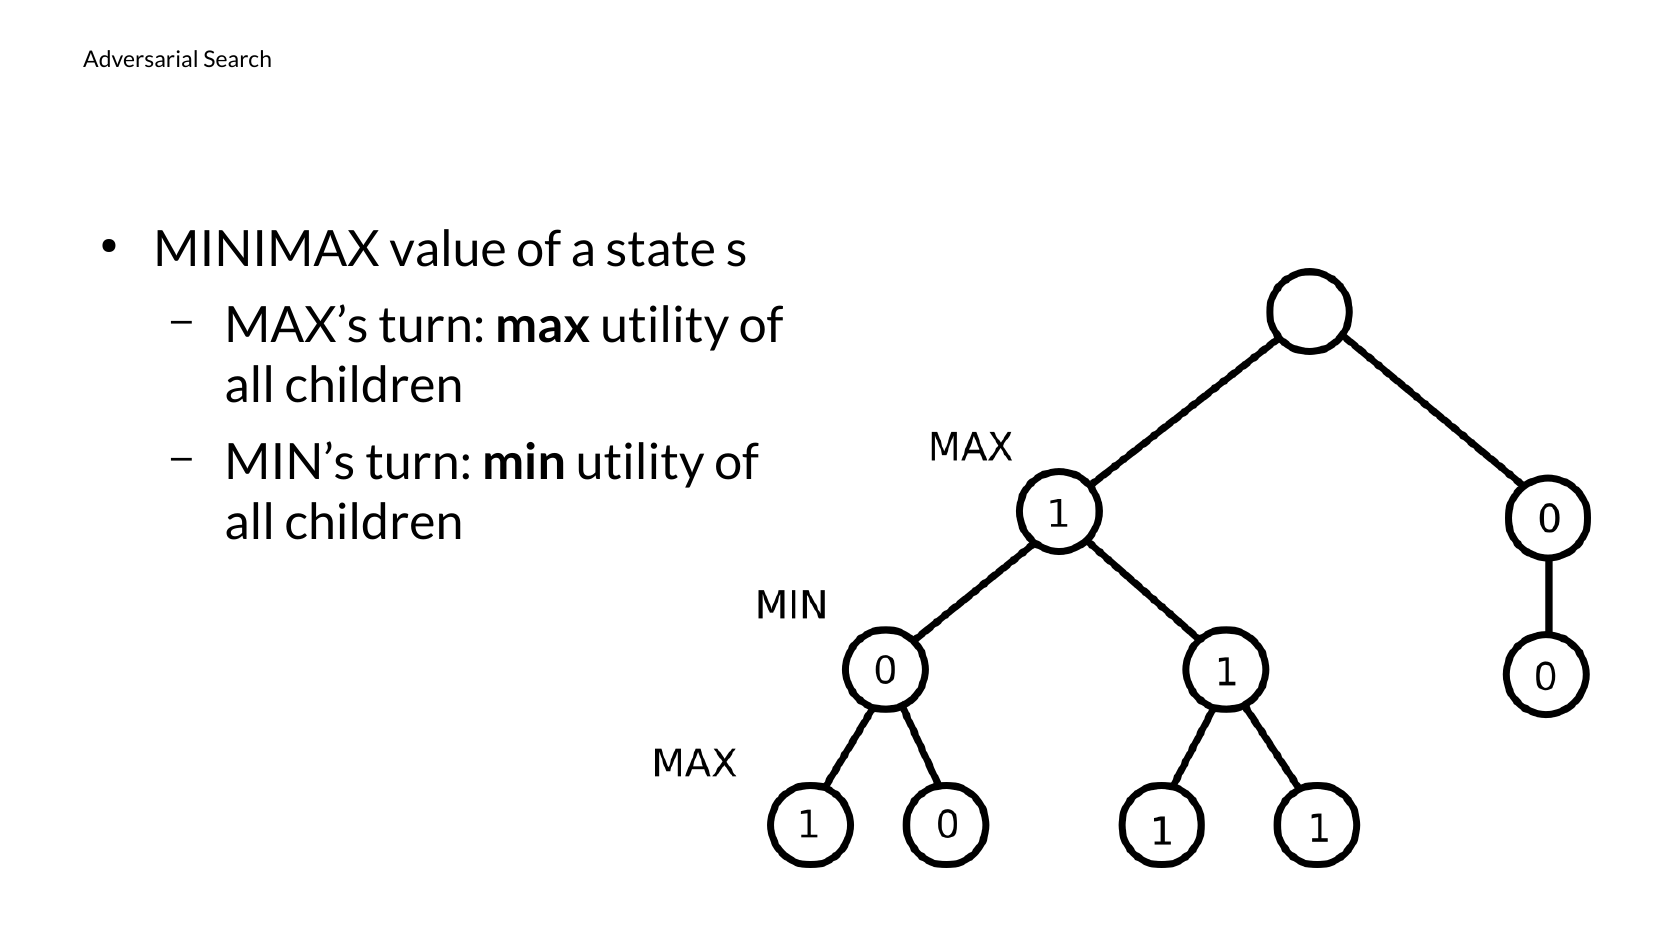

# Adversarial Search
MINIMAX value of a state s
MAX’s turn: max utility of all children
MIN’s turn: min utility of all children